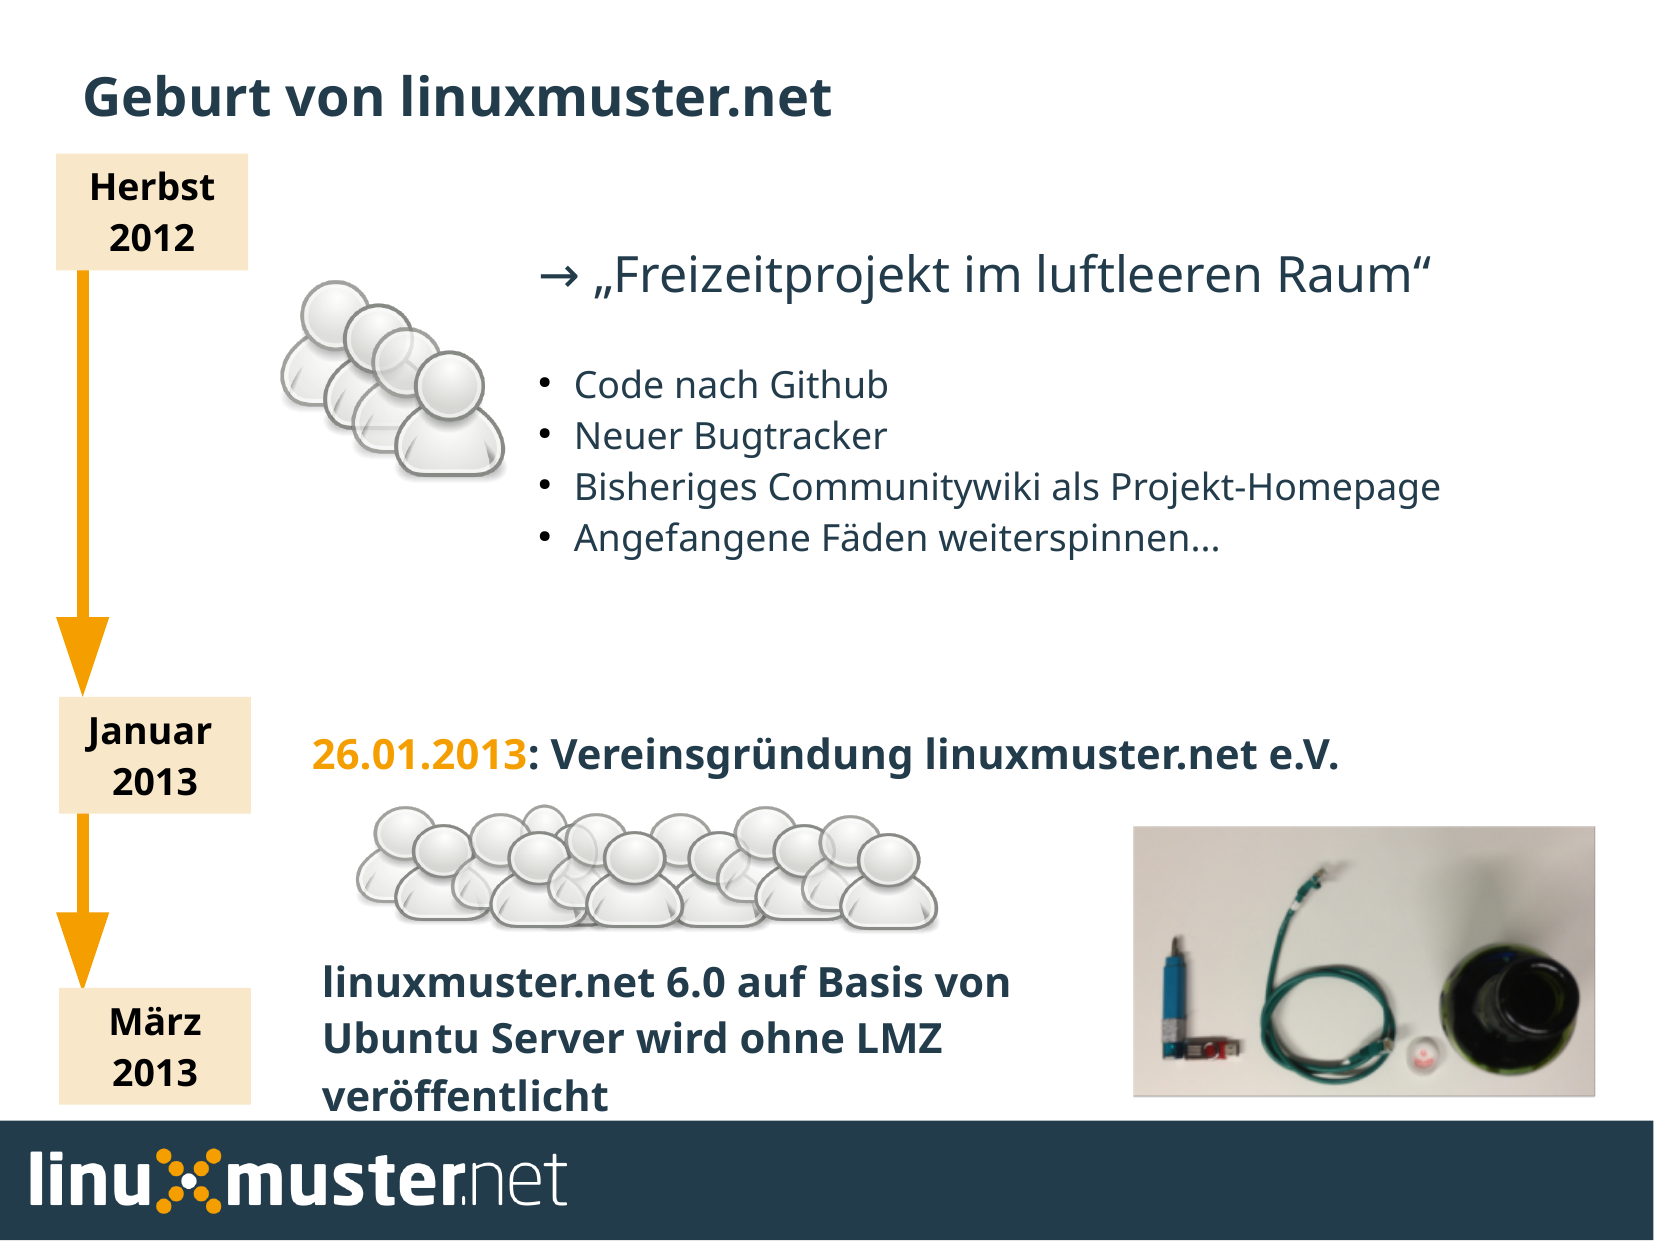

# Geburt von linuxmuster.net
Herbst 2012
→ „Freizeitprojekt im luftleeren Raum“
Code nach Github
Neuer Bugtracker
Bisheriges Communitywiki als Projekt-Homepage
Angefangene Fäden weiterspinnen...
Januar 2013
26.01.2013: Vereinsgründung linuxmuster.net e.V.
linuxmuster.net 6.0 auf Basis von
Ubuntu Server wird ohne LMZ
veröffentlicht
März 2013